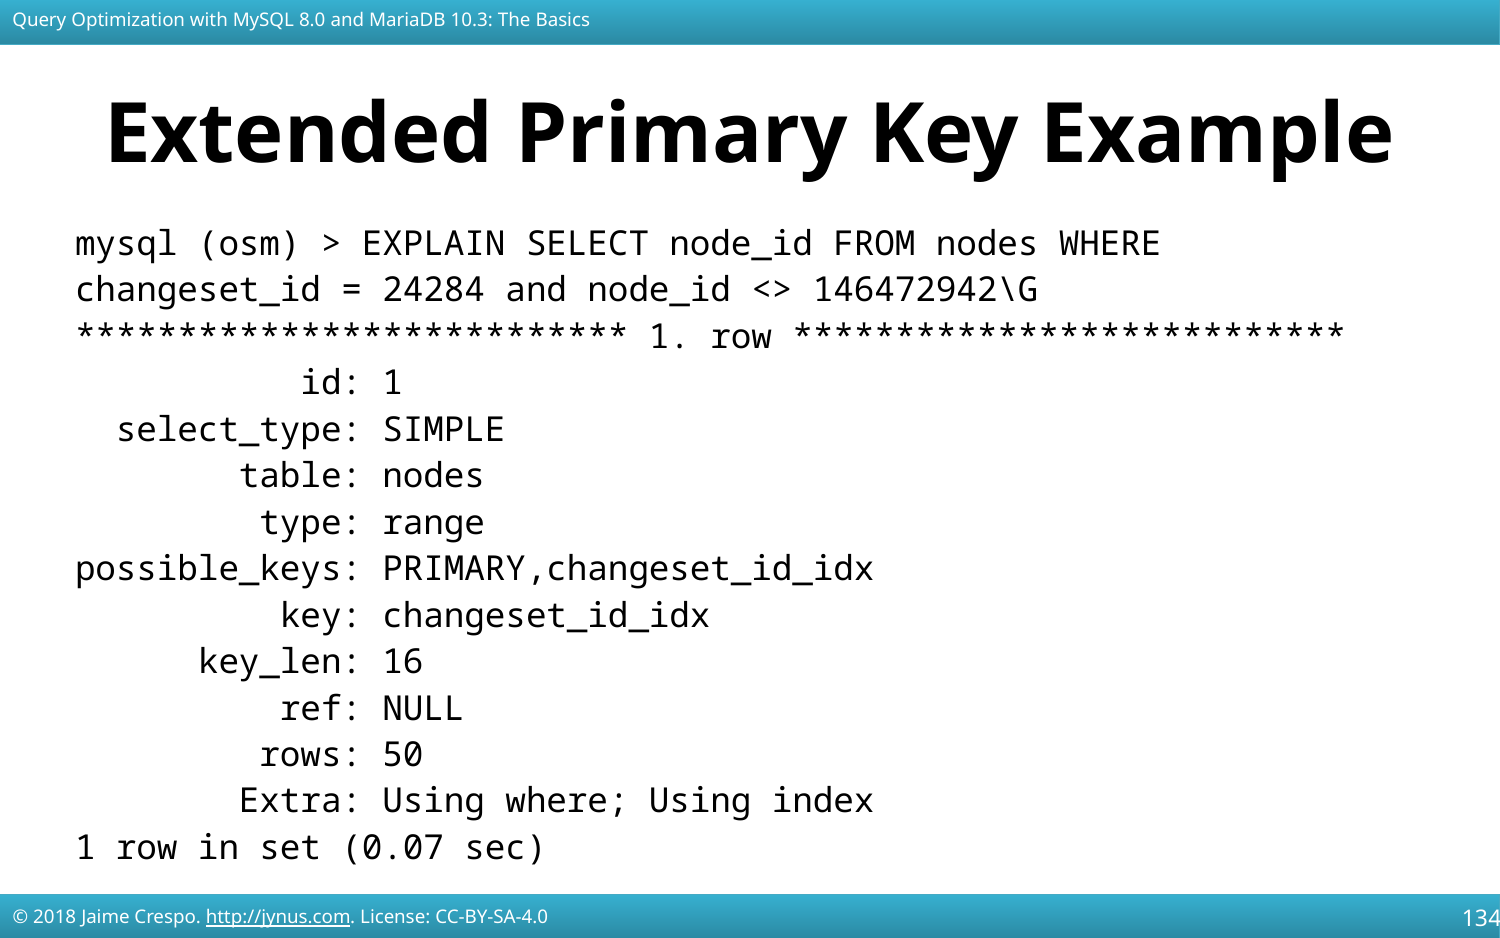

# Extended Primary Key Example
mysql (osm) > EXPLAIN SELECT node_id FROM nodes WHERE changeset_id = 24284 and node_id <> 146472942\G
*************************** 1. row ***************************
 id: 1
 select_type: SIMPLE
 table: nodes
 type: range
possible_keys: PRIMARY,changeset_id_idx
 key: changeset_id_idx
 key_len: 16
 ref: NULL
 rows: 50
 Extra: Using where; Using index
1 row in set (0.07 sec)